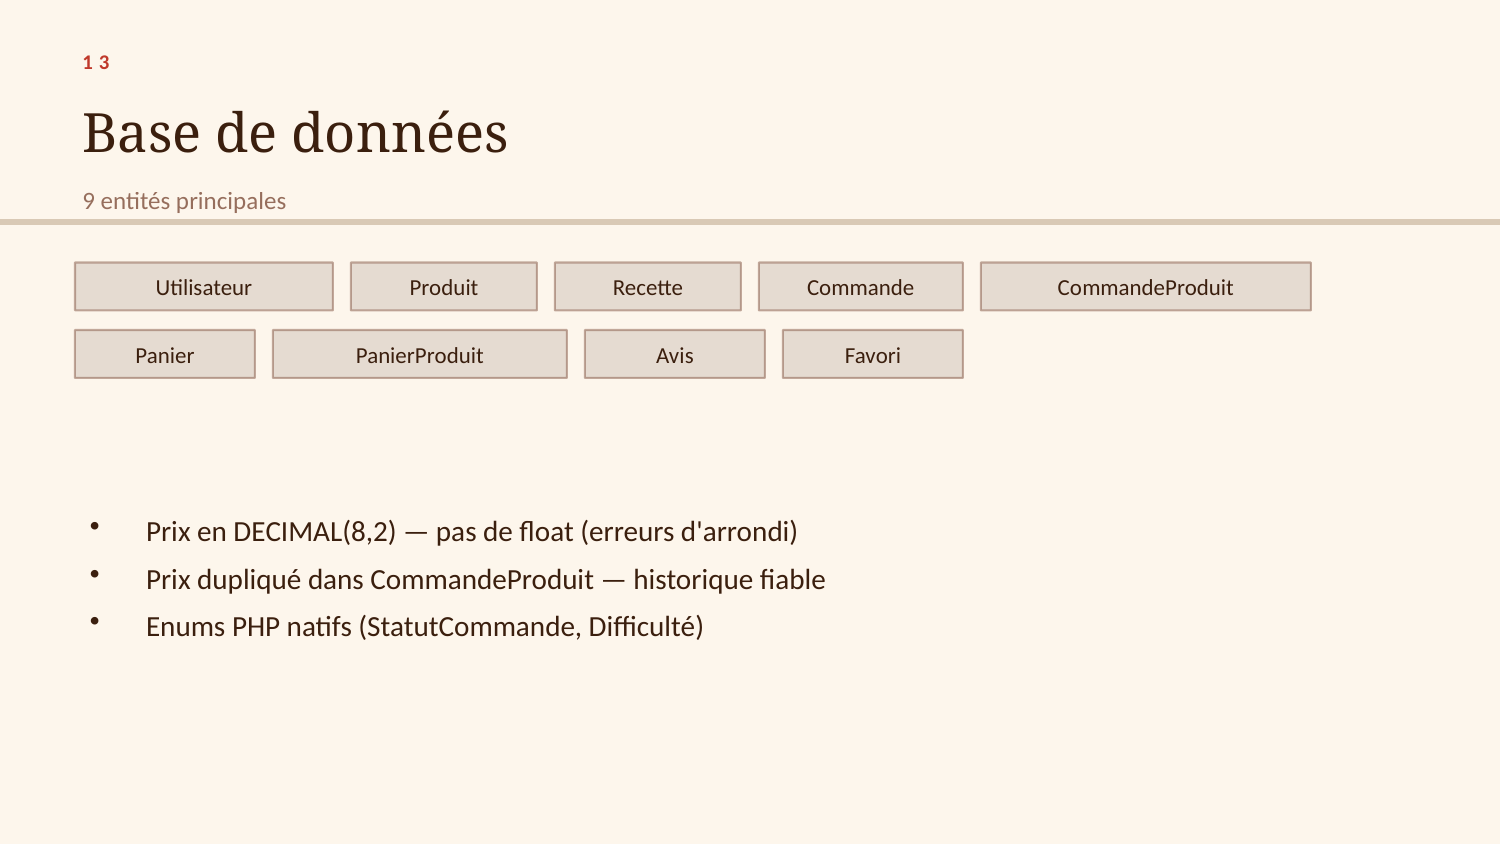

13
Base de données
9 entités principales
Utilisateur
Produit
Recette
Commande
CommandeProduit
Panier
PanierProduit
Avis
Favori
Prix en DECIMAL(8,2) — pas de float (erreurs d'arrondi)
Prix dupliqué dans CommandeProduit — historique fiable
Enums PHP natifs (StatutCommande, Difficulté)